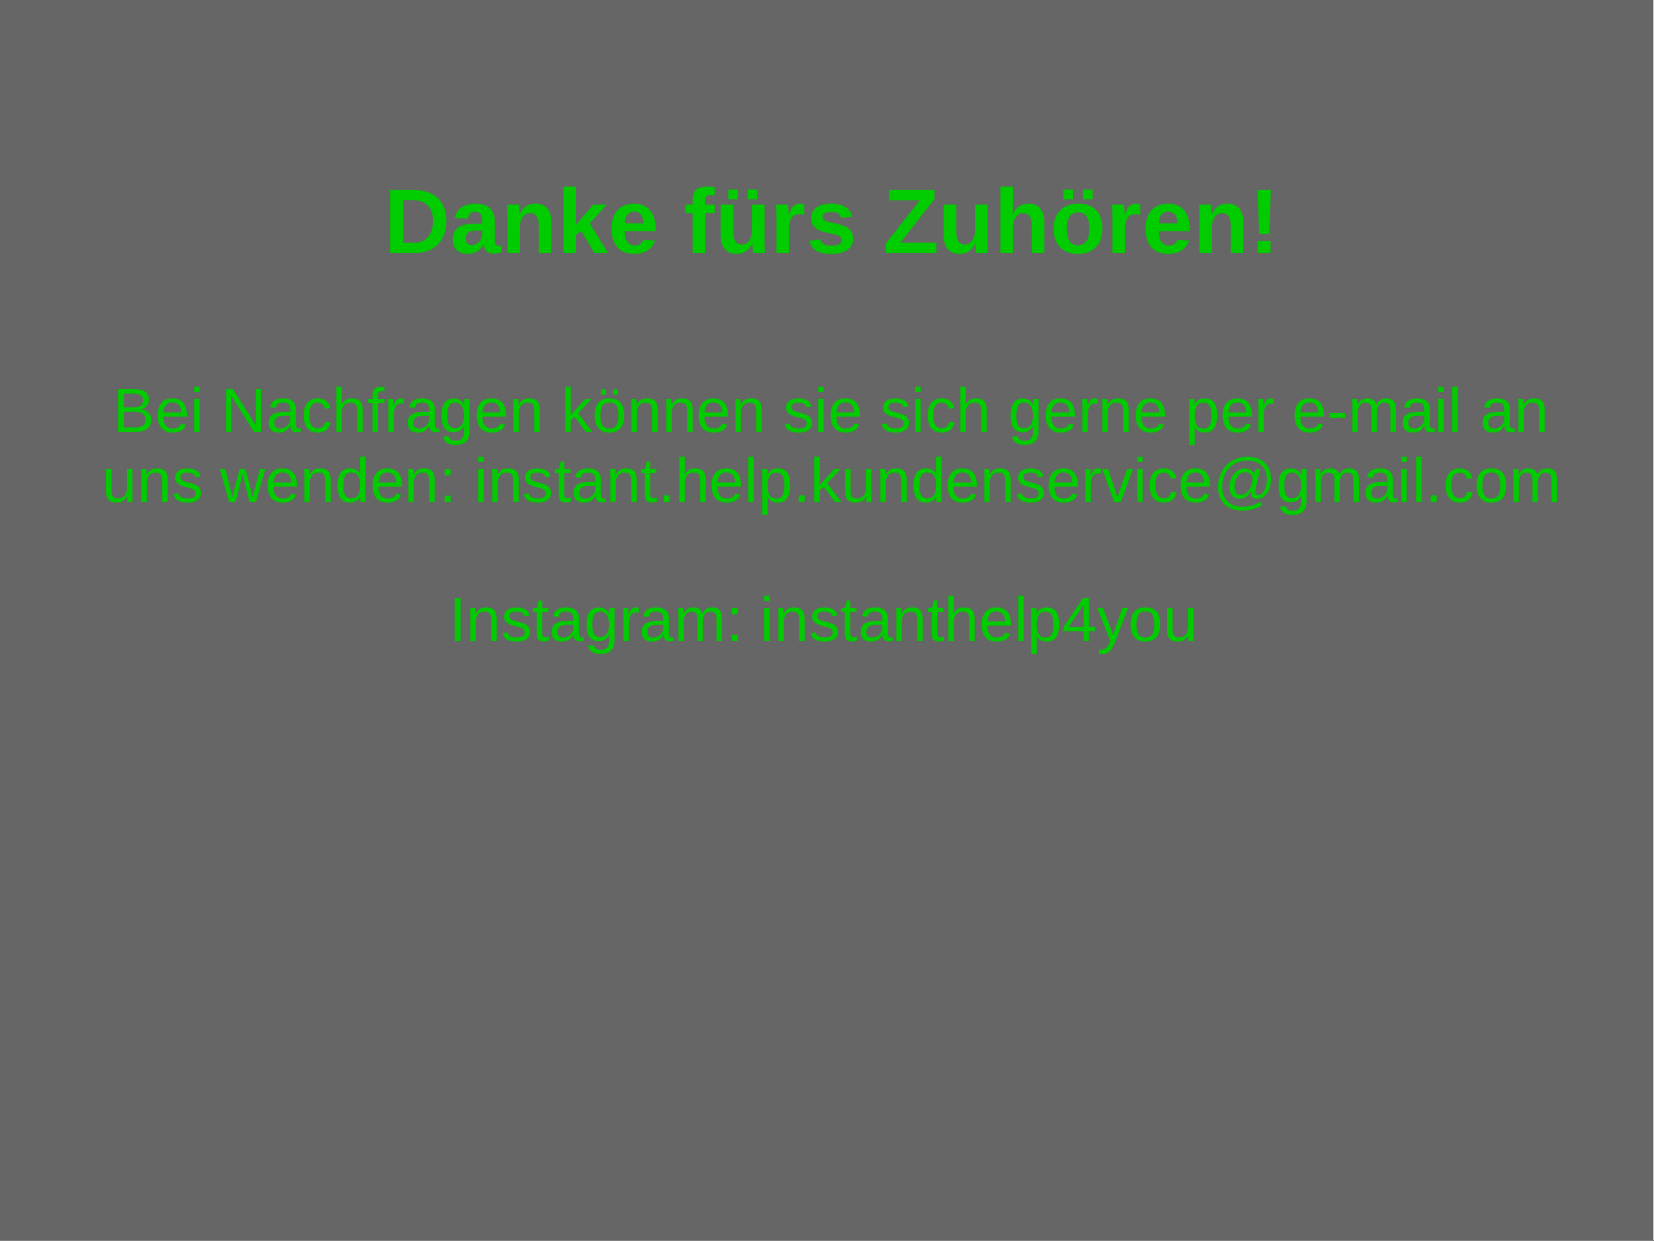

# Danke fürs Zuhören!
Bei Nachfragen können sie sich gerne per e-mail an uns wenden: instant.help.kundenservice@gmail.com
Instagram: instanthelp4you